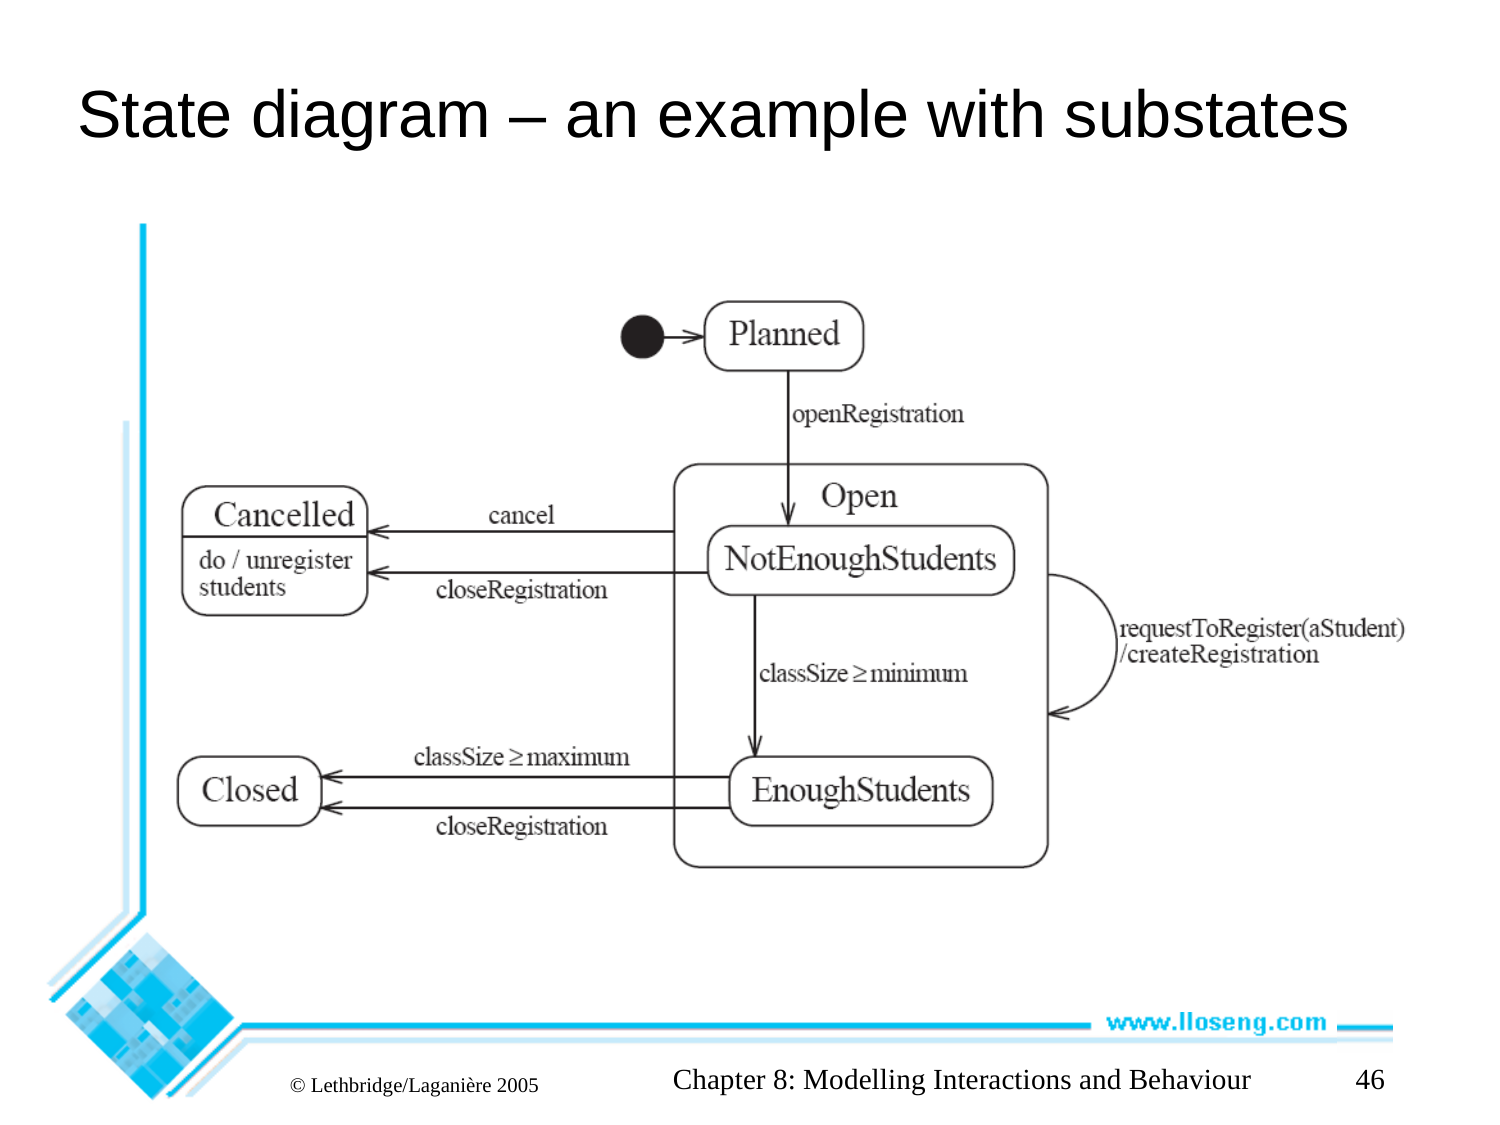

# State diagram – an example with substates
Chapter 8: Modelling Interactions and Behaviour
© Lethbridge/Laganière 2005